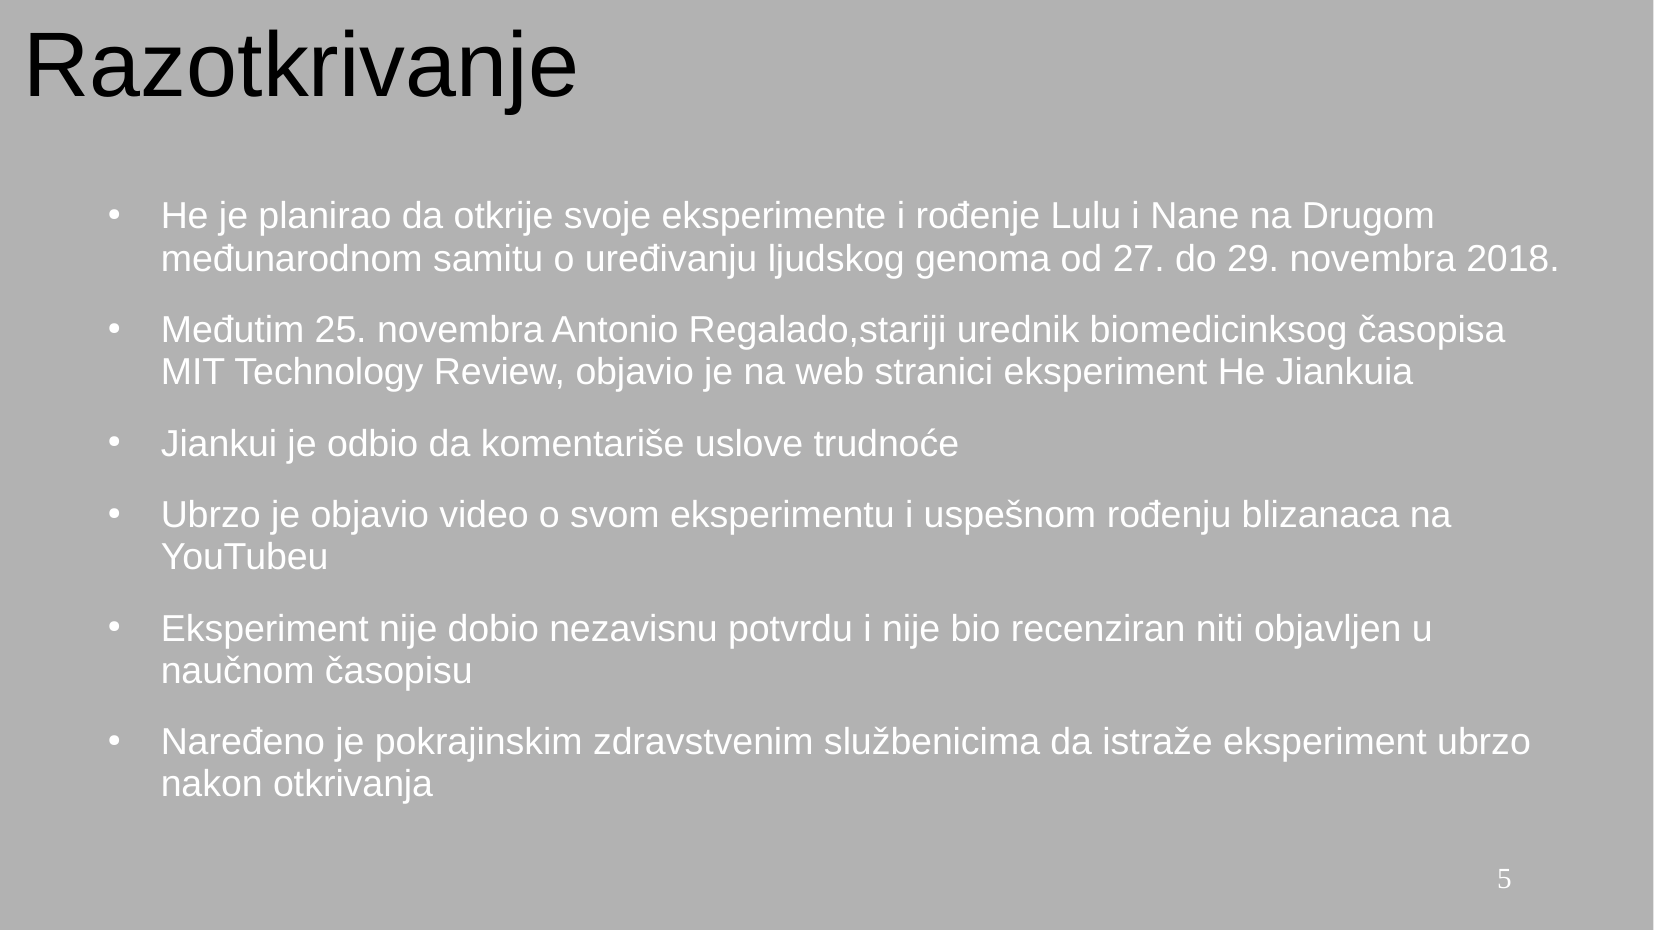

# Razotkrivanje
He je planirao da otkrije svoje eksperimente i rođenje Lulu i Nane na Drugom međunarodnom samitu o uređivanju ljudskog genoma od 27. do 29. novembra 2018.
Međutim 25. novembra Antonio Regalado,stariji urednik biomedicinksog časopisa MIT Technology Review, objavio je na web stranici eksperiment He Jiankuia
Jiankui je odbio da komentariše uslove trudnoće
Ubrzo je objavio video o svom eksperimentu i uspešnom rođenju blizanaca na YouTubeu
Eksperiment nije dobio nezavisnu potvrdu i nije bio recenziran niti objavljen u naučnom časopisu
Naređeno je pokrajinskim zdravstvenim službenicima da istraže eksperiment ubrzo nakon otkrivanja
5